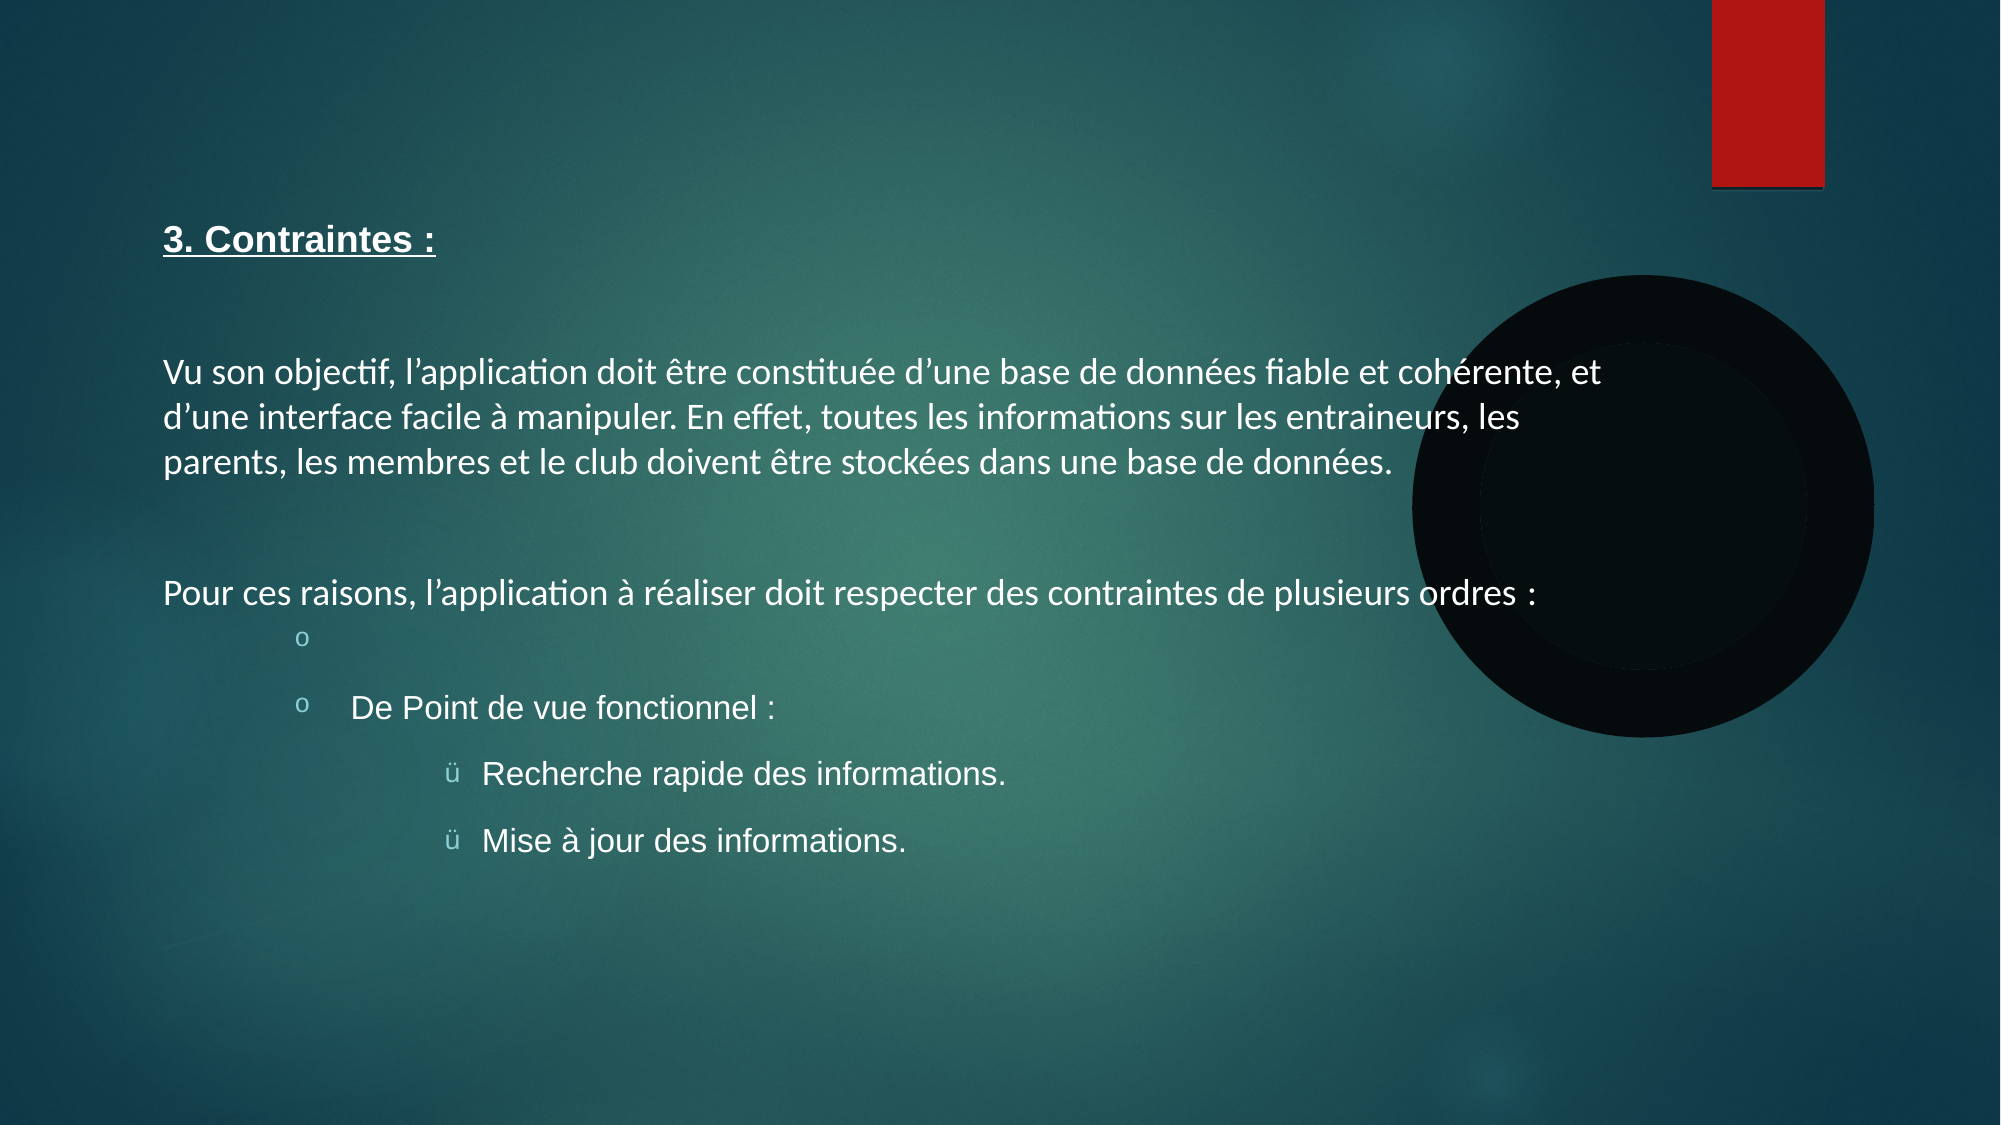

# 3. Contraintes :
Vu son objectif, l’application doit être constituée d’une base de données fiable et cohérente, et d’une interface facile à manipuler. En effet, toutes les informations sur les entraineurs, les parents, les membres et le club doivent être stockées dans une base de données.
Pour ces raisons, l’application à réaliser doit respecter des contraintes de plusieurs ordres :
De Point de vue fonctionnel :
Recherche rapide des informations.
Mise à jour des informations.